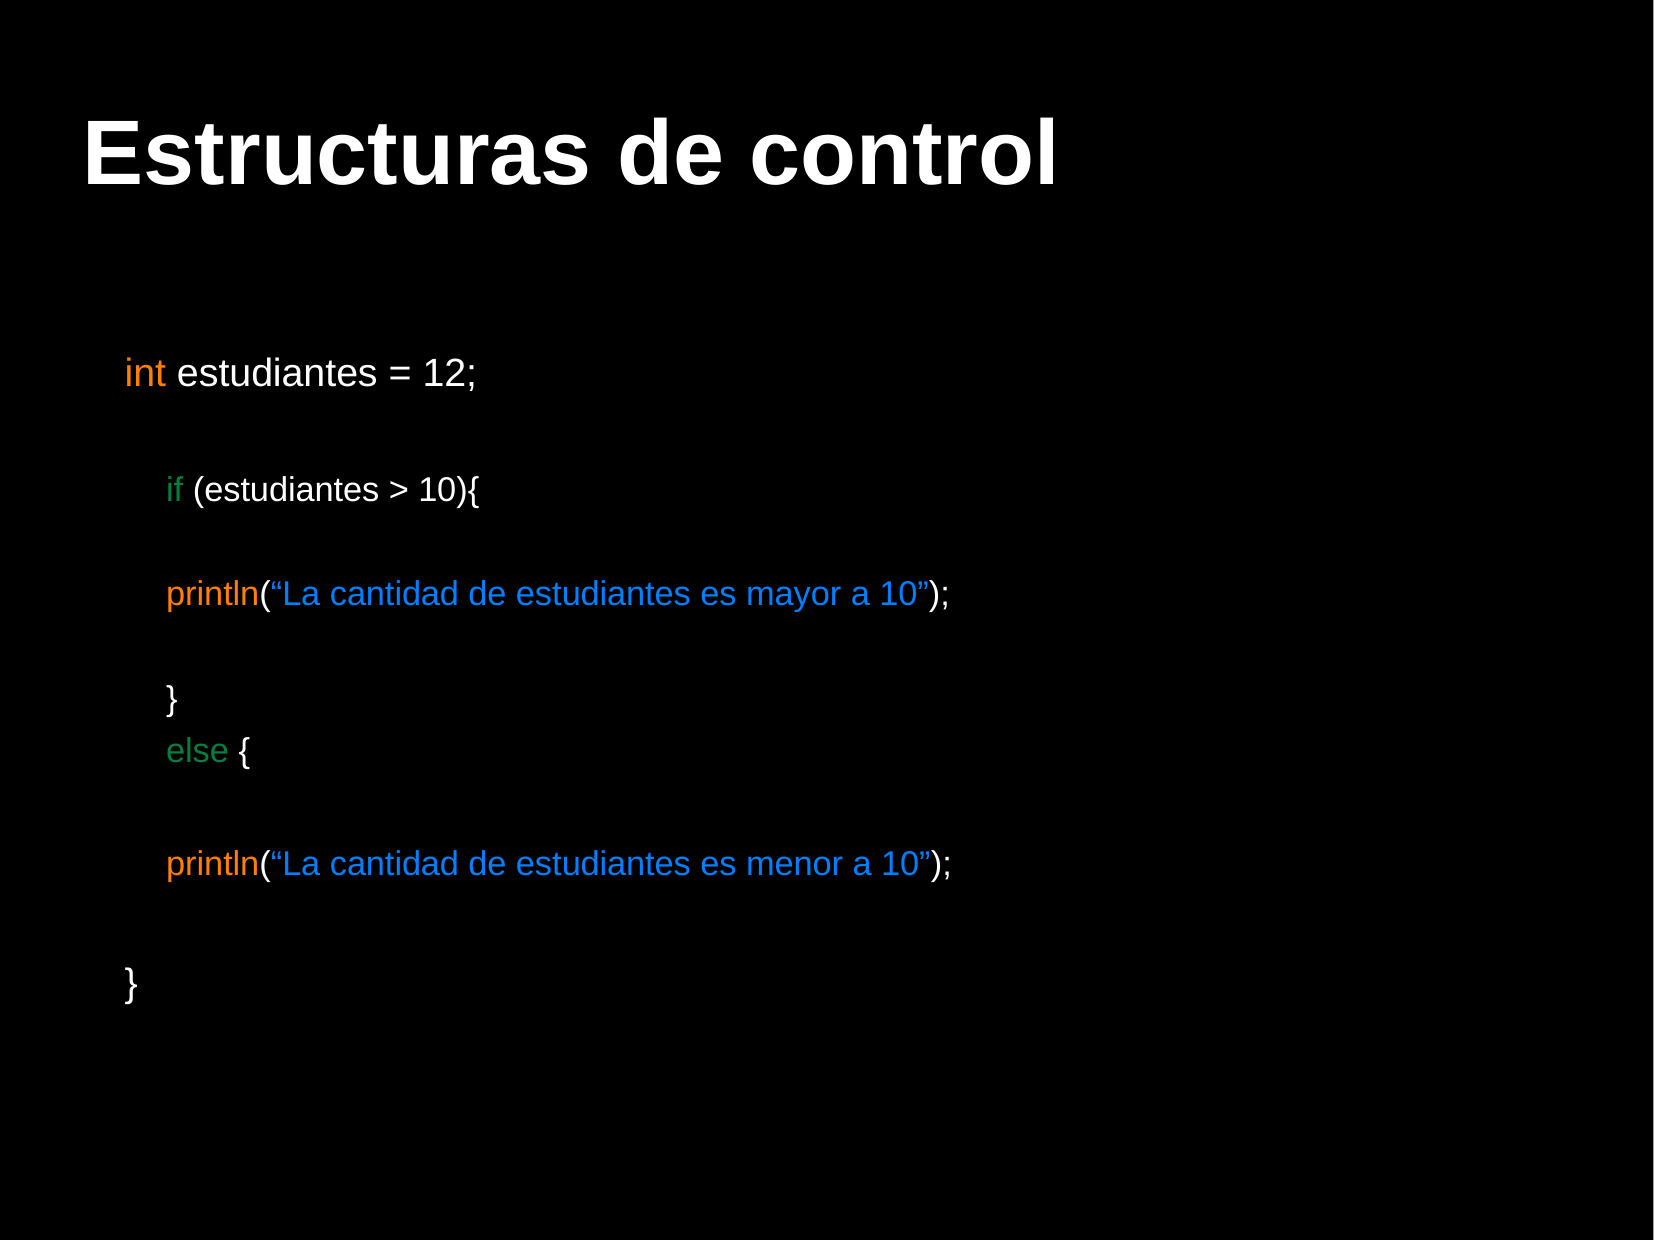

# Estructuras de control
int estudiantes = 12;
if (estudiantes > 10){
println(“La cantidad de estudiantes es mayor a 10”);
}
else {
println(“La cantidad de estudiantes es menor a 10”);
}